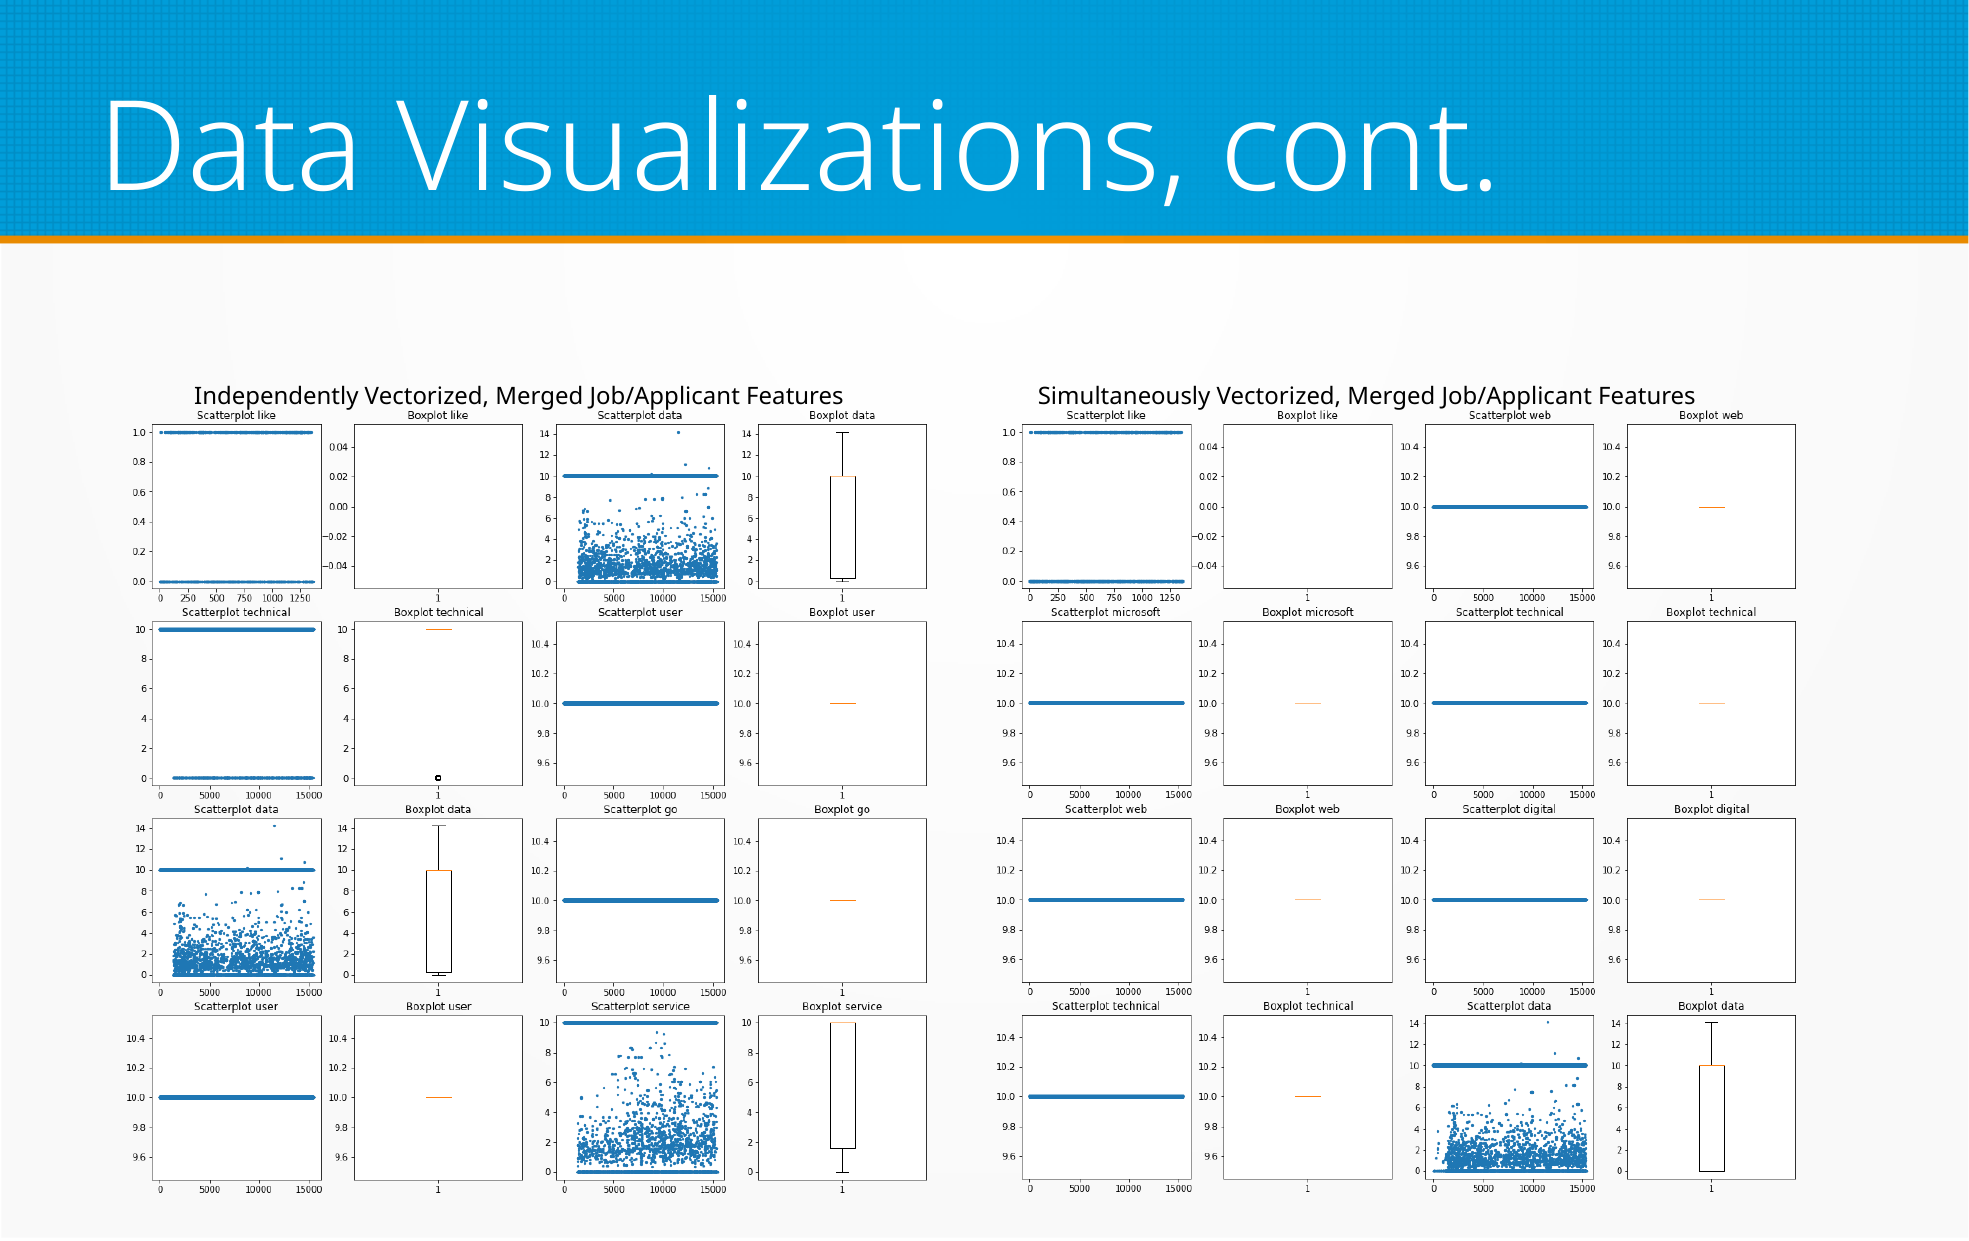

# Data Visualizations, cont.
 Independently Vectorized, Merged Job/Applicant Features		 Simultaneously Vectorized, Merged Job/Applicant Features